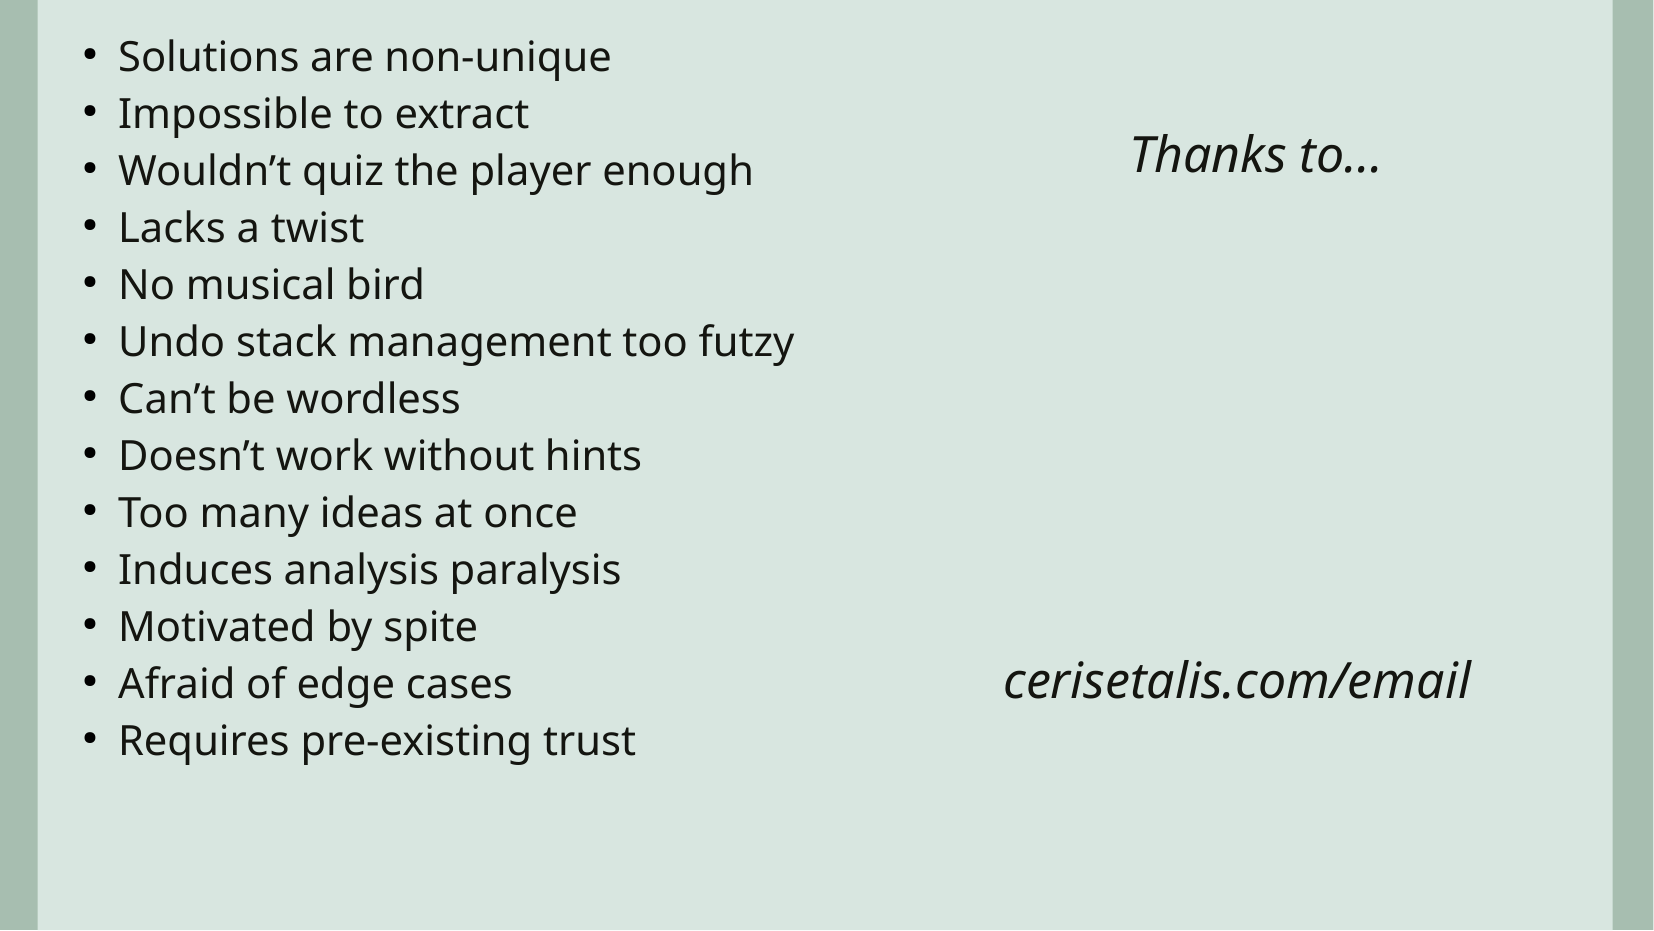

# Solutions are non-unique
Impossible to extract
Wouldn’t quiz the player enough
Lacks a twist
No musical bird
Undo stack management too futzy
Can’t be wordless
Doesn’t work without hints
Too many ideas at once
Induces analysis paralysis
Motivated by spite
Afraid of edge cases
Requires pre-existing trust
Thanks to...
cerisetalis.com/email